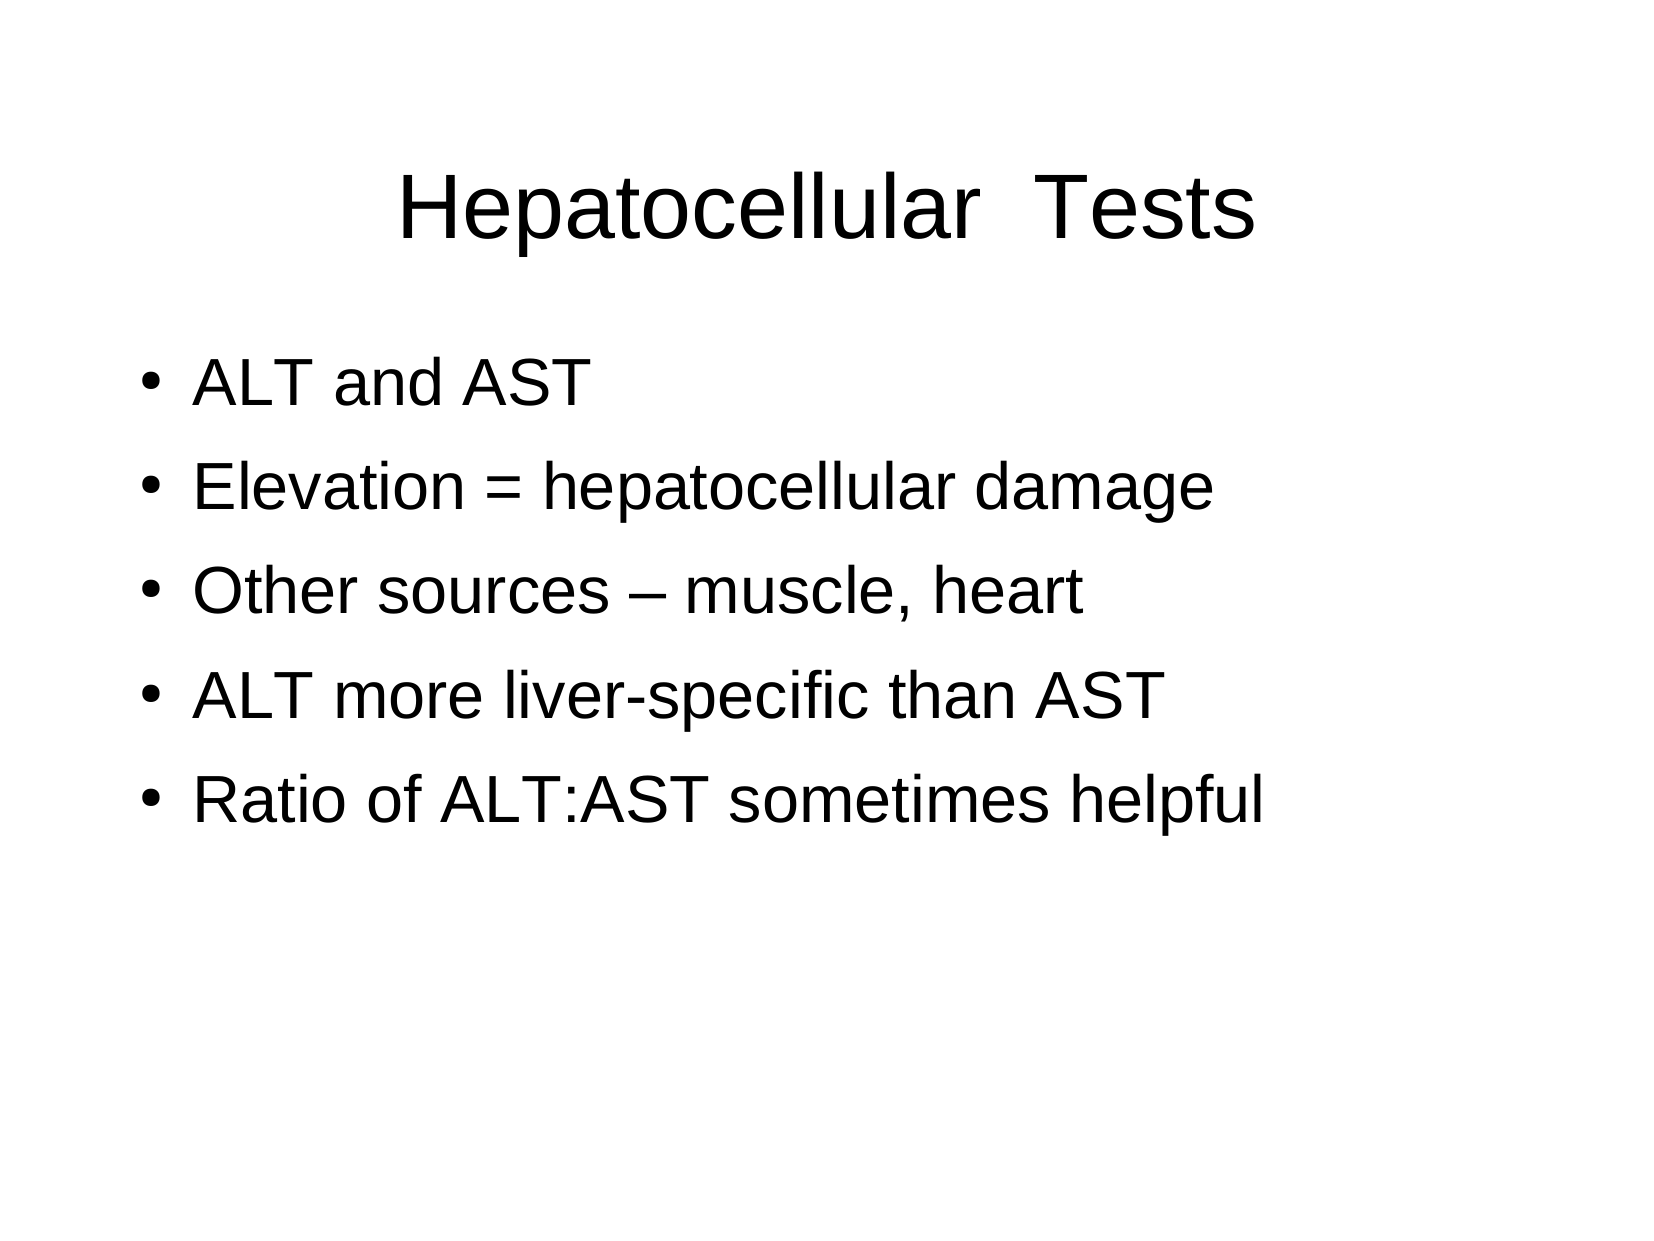

# Hepatocellular Tests
ALT and AST
Elevation = hepatocellular damage
Other sources – muscle, heart
ALT more liver-specific than AST
Ratio of ALT:AST sometimes helpful